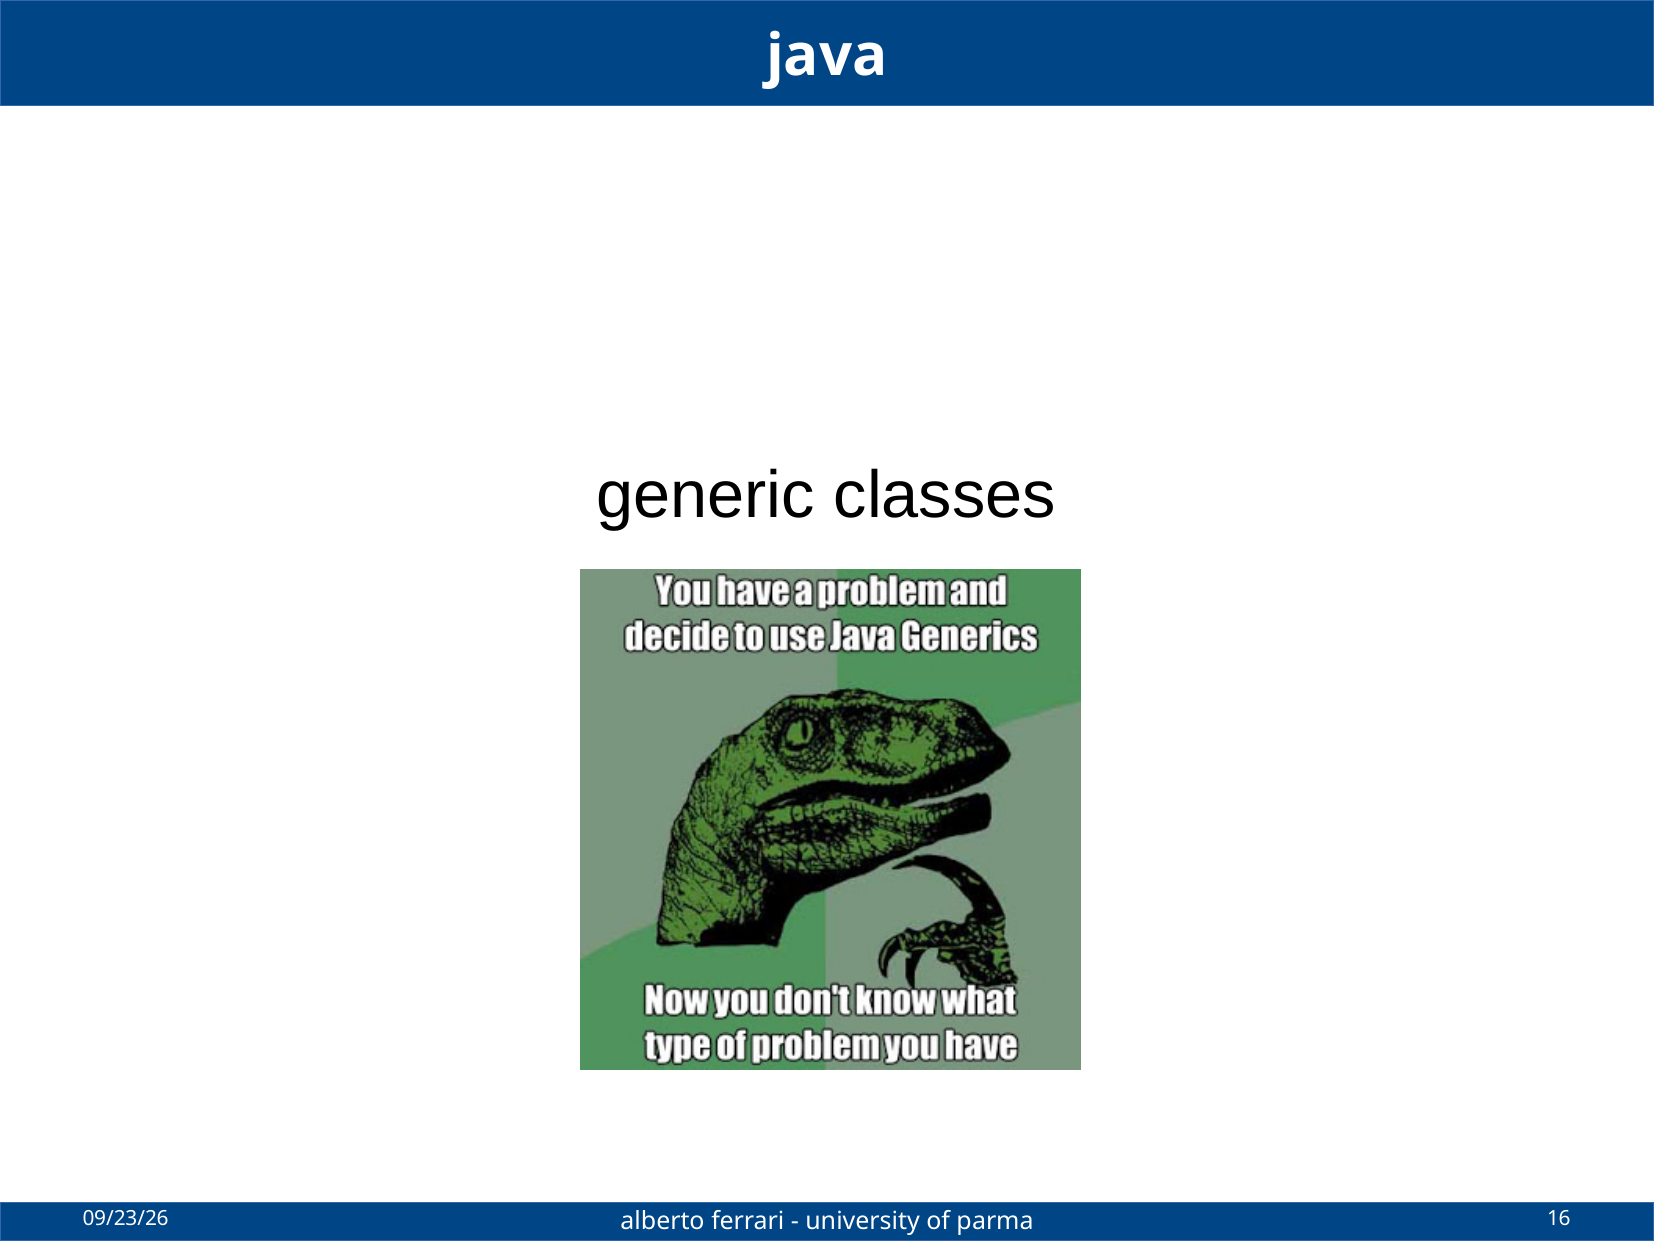

# java
generic classes
alberto ferrari - university of parma
16